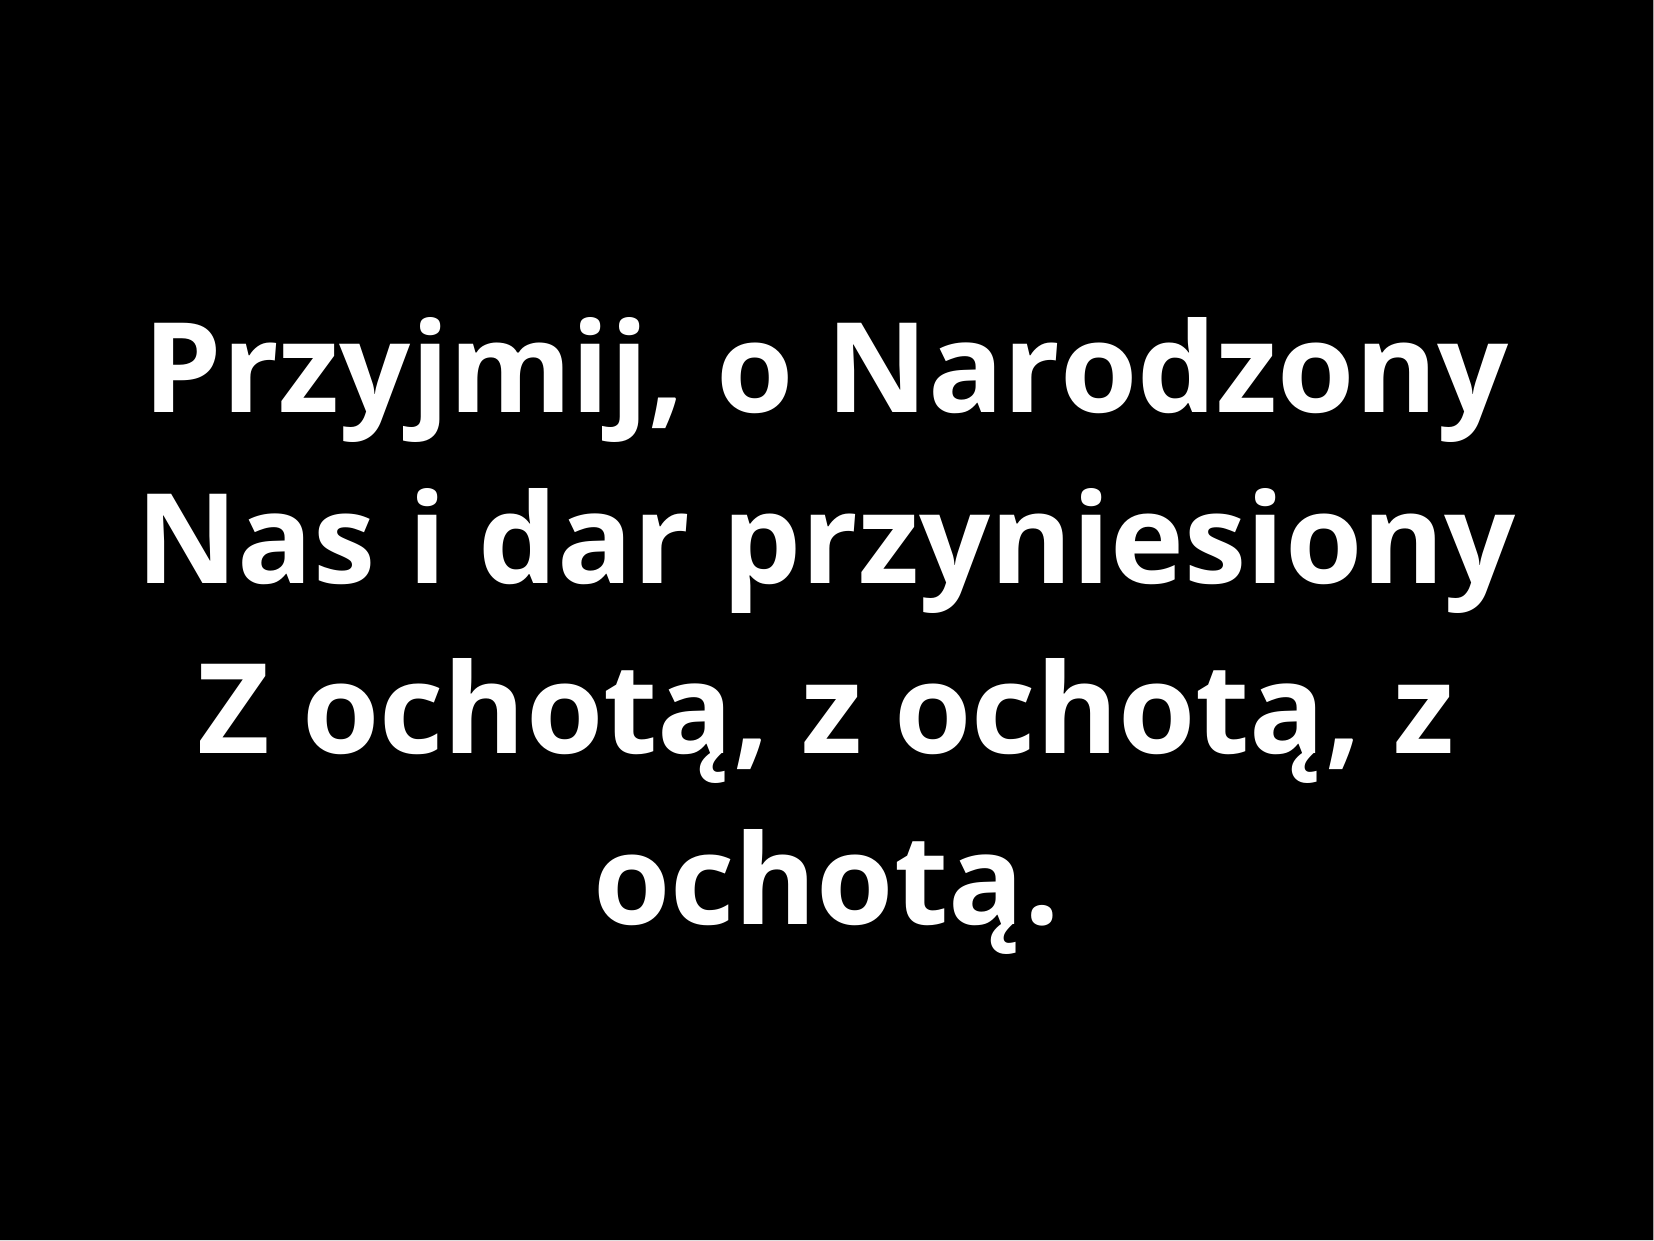

# Przyjmij, o Narodzony Nas i dar przyniesiony Z ochotą, z ochotą, z ochotą.